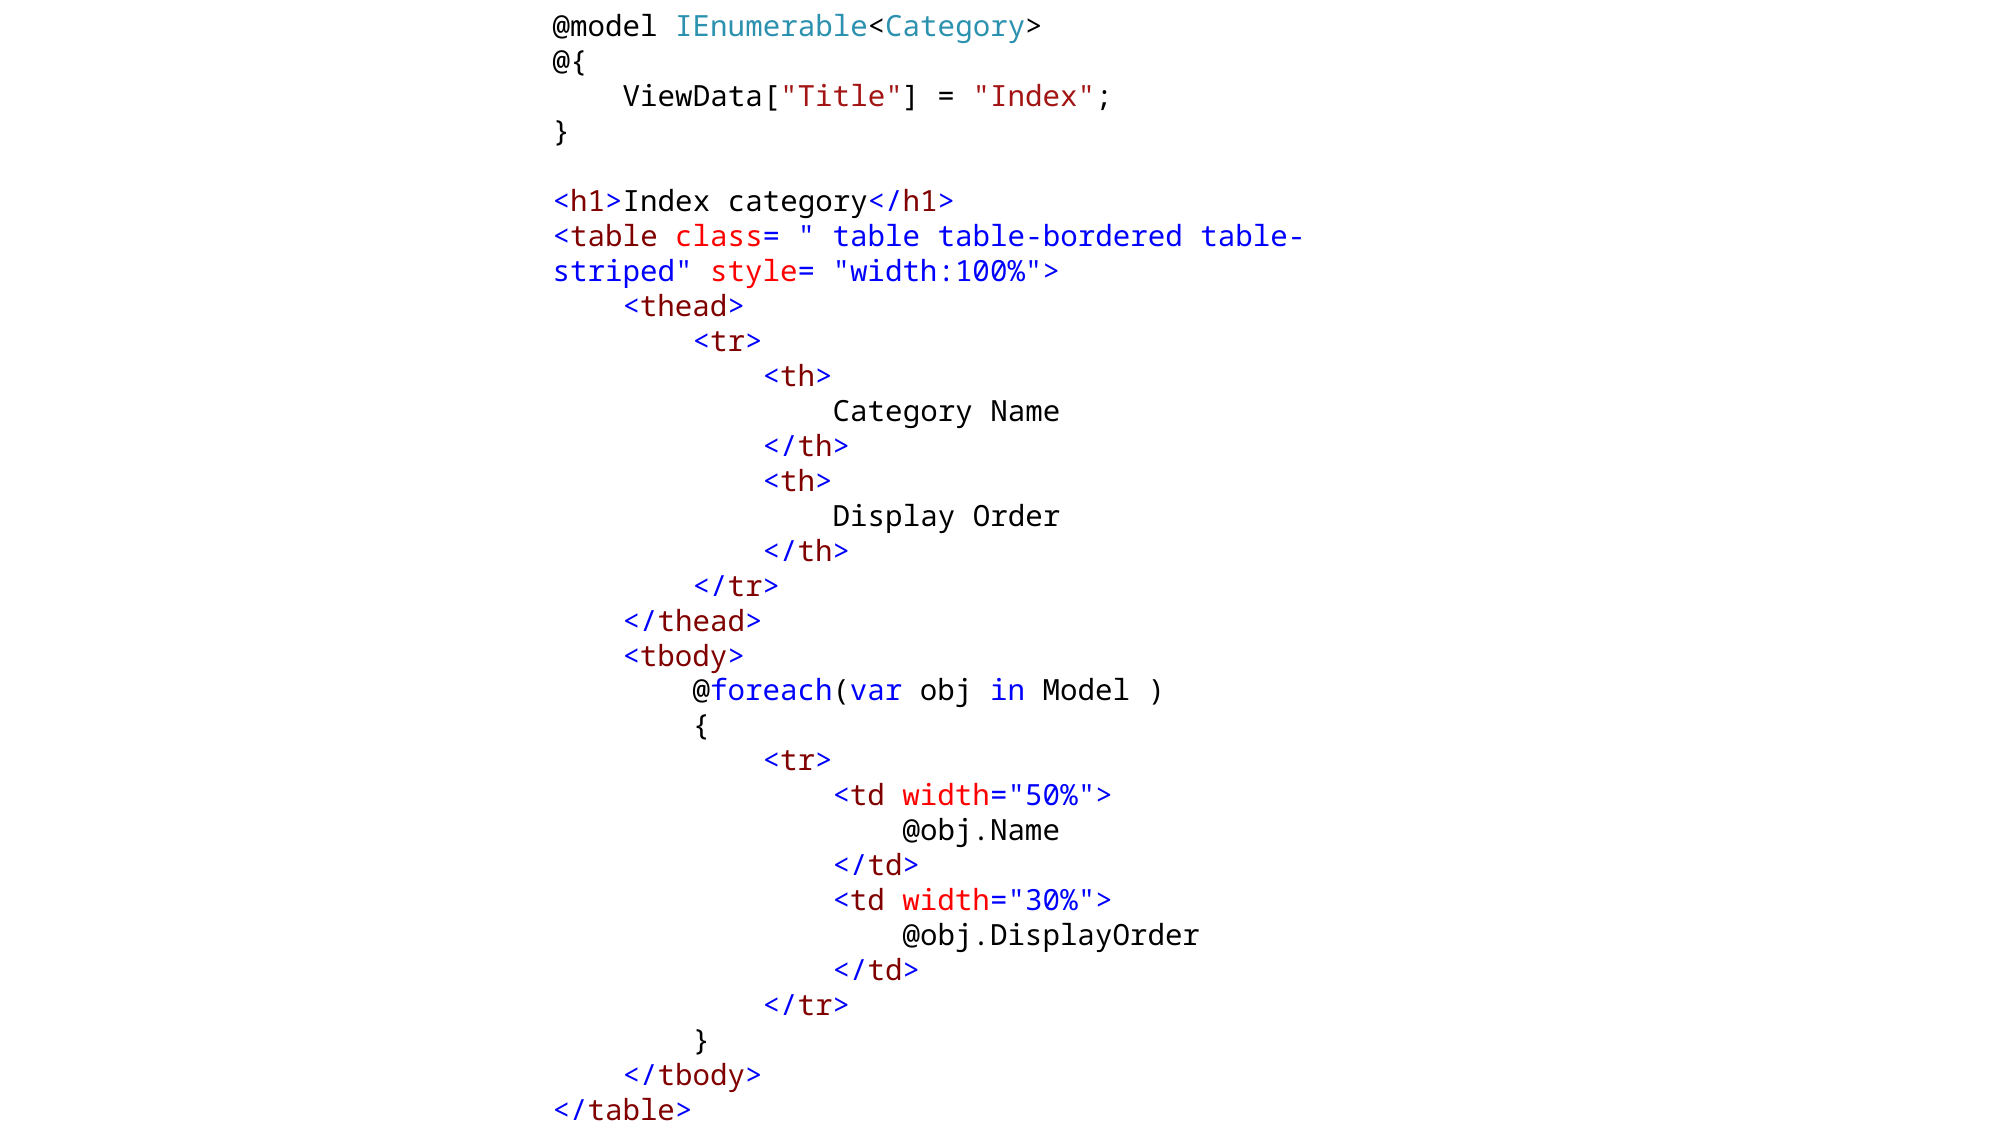

@model IEnumerable<Category>
@{
 ViewData["Title"] = "Index";
}
<h1>Index category</h1>
<table class= " table table-bordered table-striped" style= "width:100%">
 <thead>
 <tr>
 <th>
 Category Name
 </th>
 <th>
 Display Order
 </th>
 </tr>
 </thead>
 <tbody>
 @foreach(var obj in Model )
 {
 <tr>
 <td width="50%">
 @obj.Name
 </td>
 <td width="30%">
 @obj.DisplayOrder
 </td>
 </tr>
 }
 </tbody>
</table>